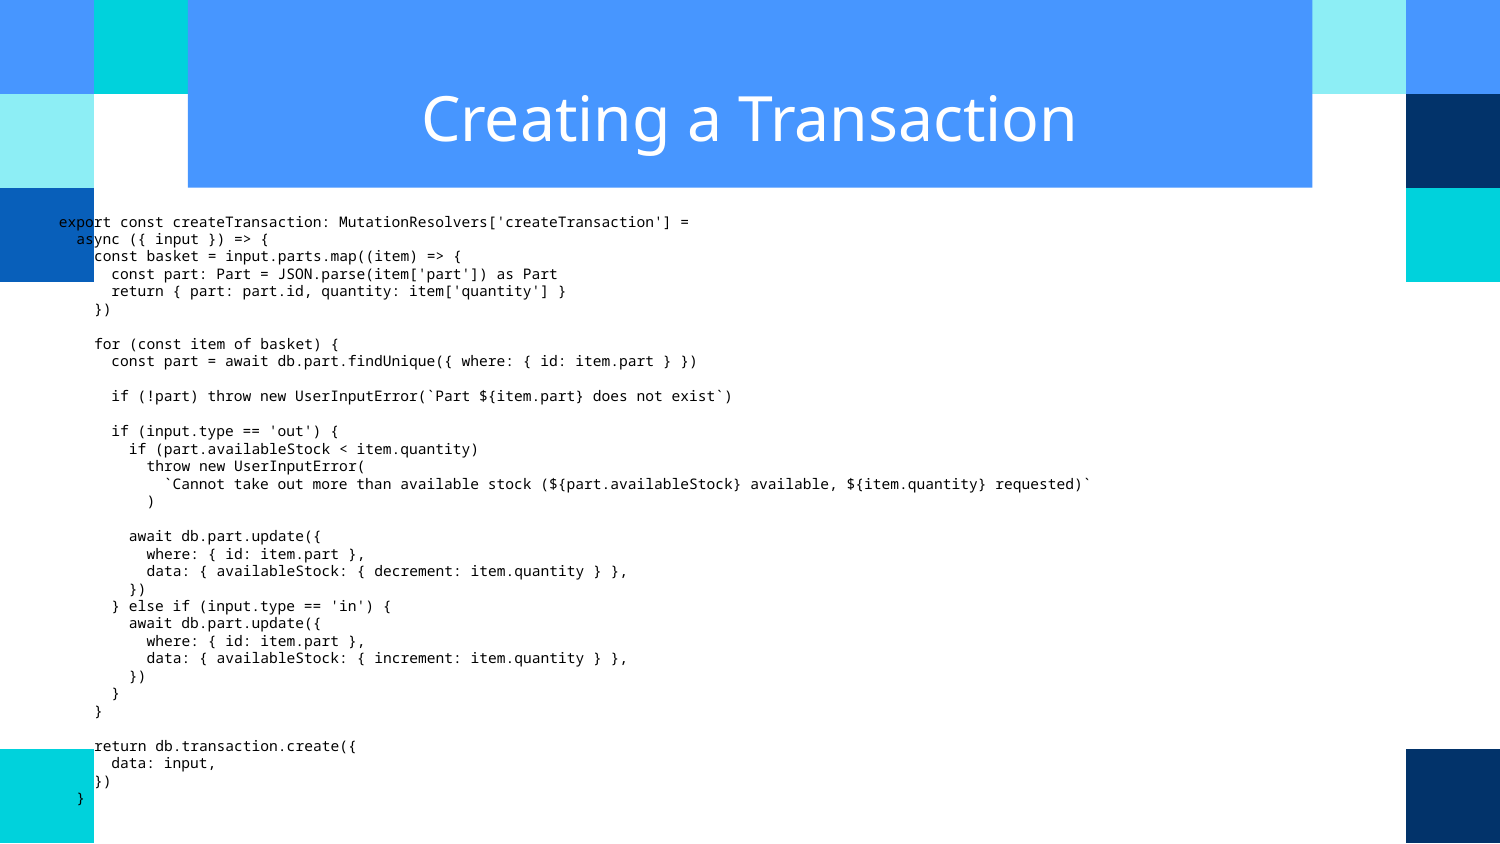

Creating a Transaction
# export const createTransaction: MutationResolvers['createTransaction'] =
 async ({ input }) => {
 const basket = input.parts.map((item) => {
 const part: Part = JSON.parse(item['part']) as Part
 return { part: part.id, quantity: item['quantity'] }
 })
 for (const item of basket) {
 const part = await db.part.findUnique({ where: { id: item.part } })
 if (!part) throw new UserInputError(`Part ${item.part} does not exist`)
 if (input.type == 'out') {
 if (part.availableStock < item.quantity)
 throw new UserInputError(
 `Cannot take out more than available stock (${part.availableStock} available, ${item.quantity} requested)`
 )
 await db.part.update({
 where: { id: item.part },
 data: { availableStock: { decrement: item.quantity } },
 })
 } else if (input.type == 'in') {
 await db.part.update({
 where: { id: item.part },
 data: { availableStock: { increment: item.quantity } },
 })
 }
 }
 return db.transaction.create({
 data: input,
 })
 }